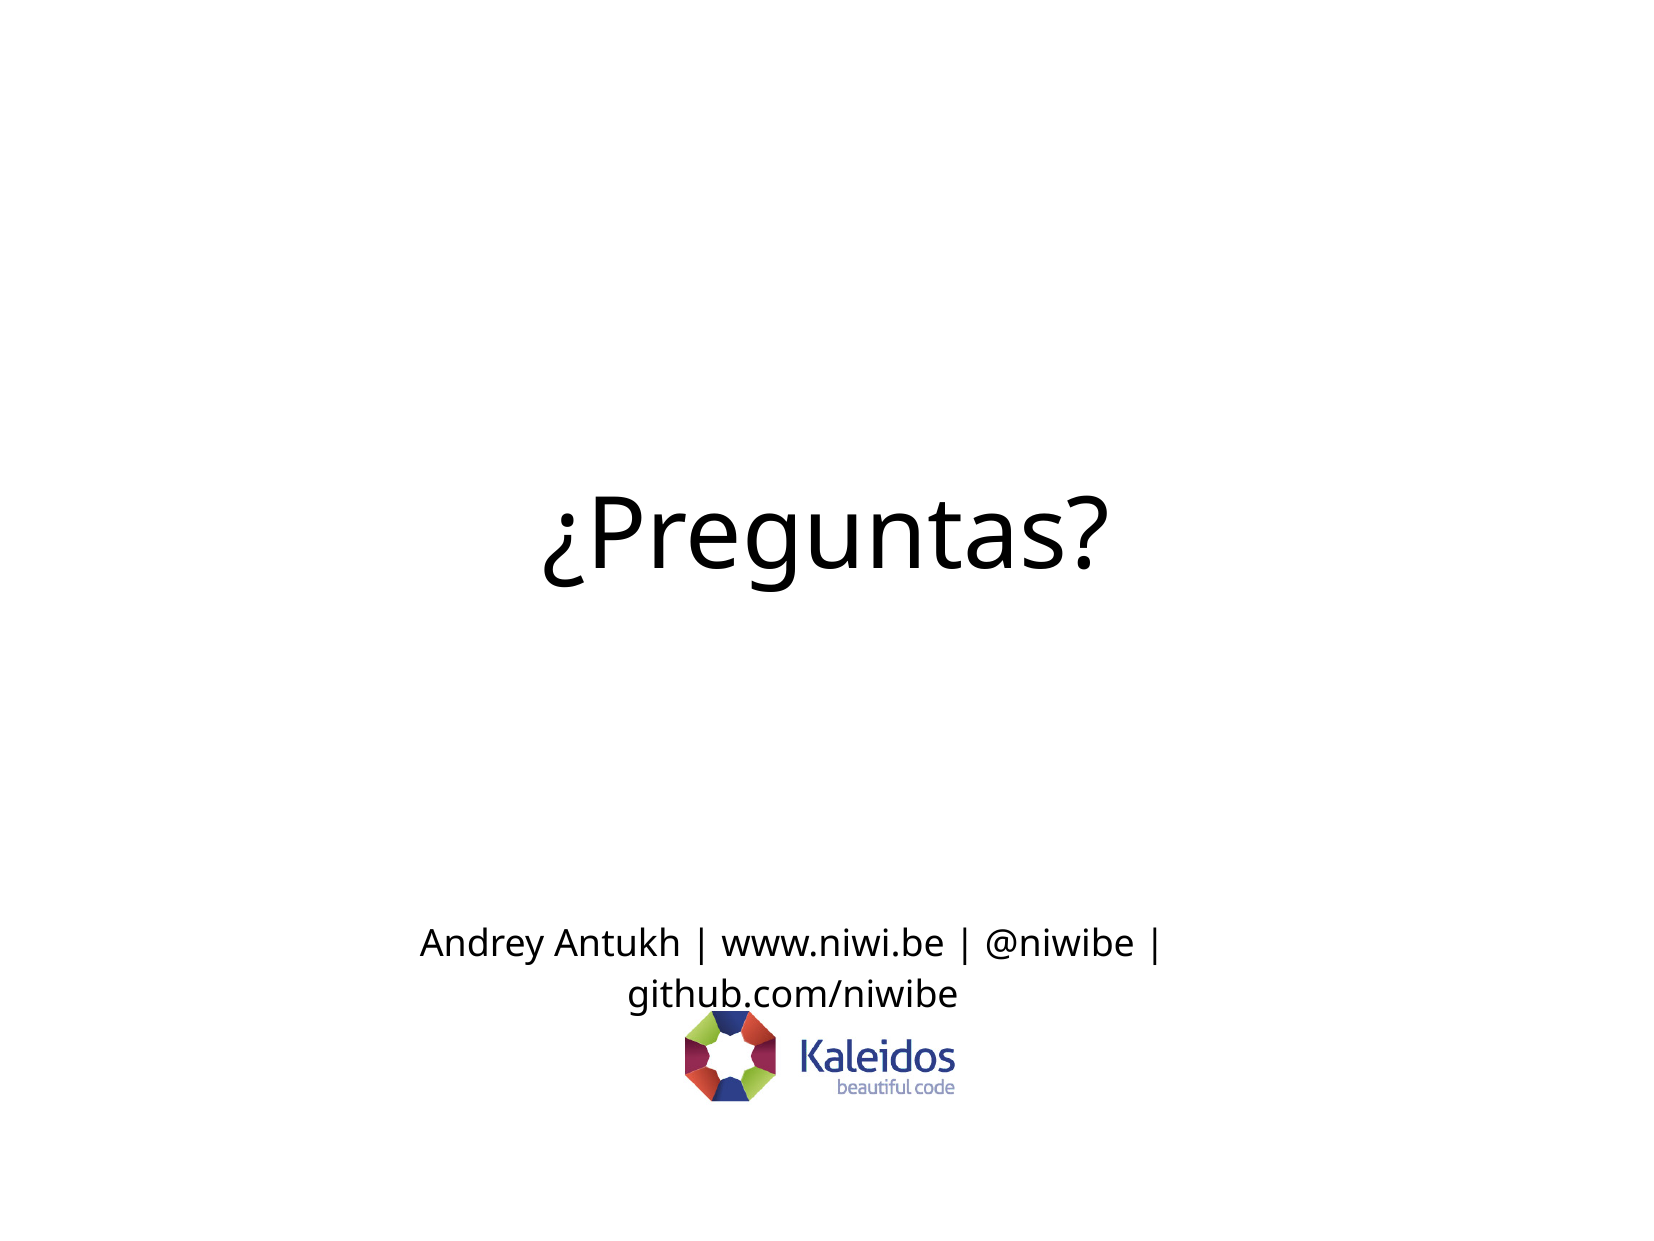

# ¿Preguntas?
Andrey Antukh | www.niwi.be | @niwibe | github.com/niwibe